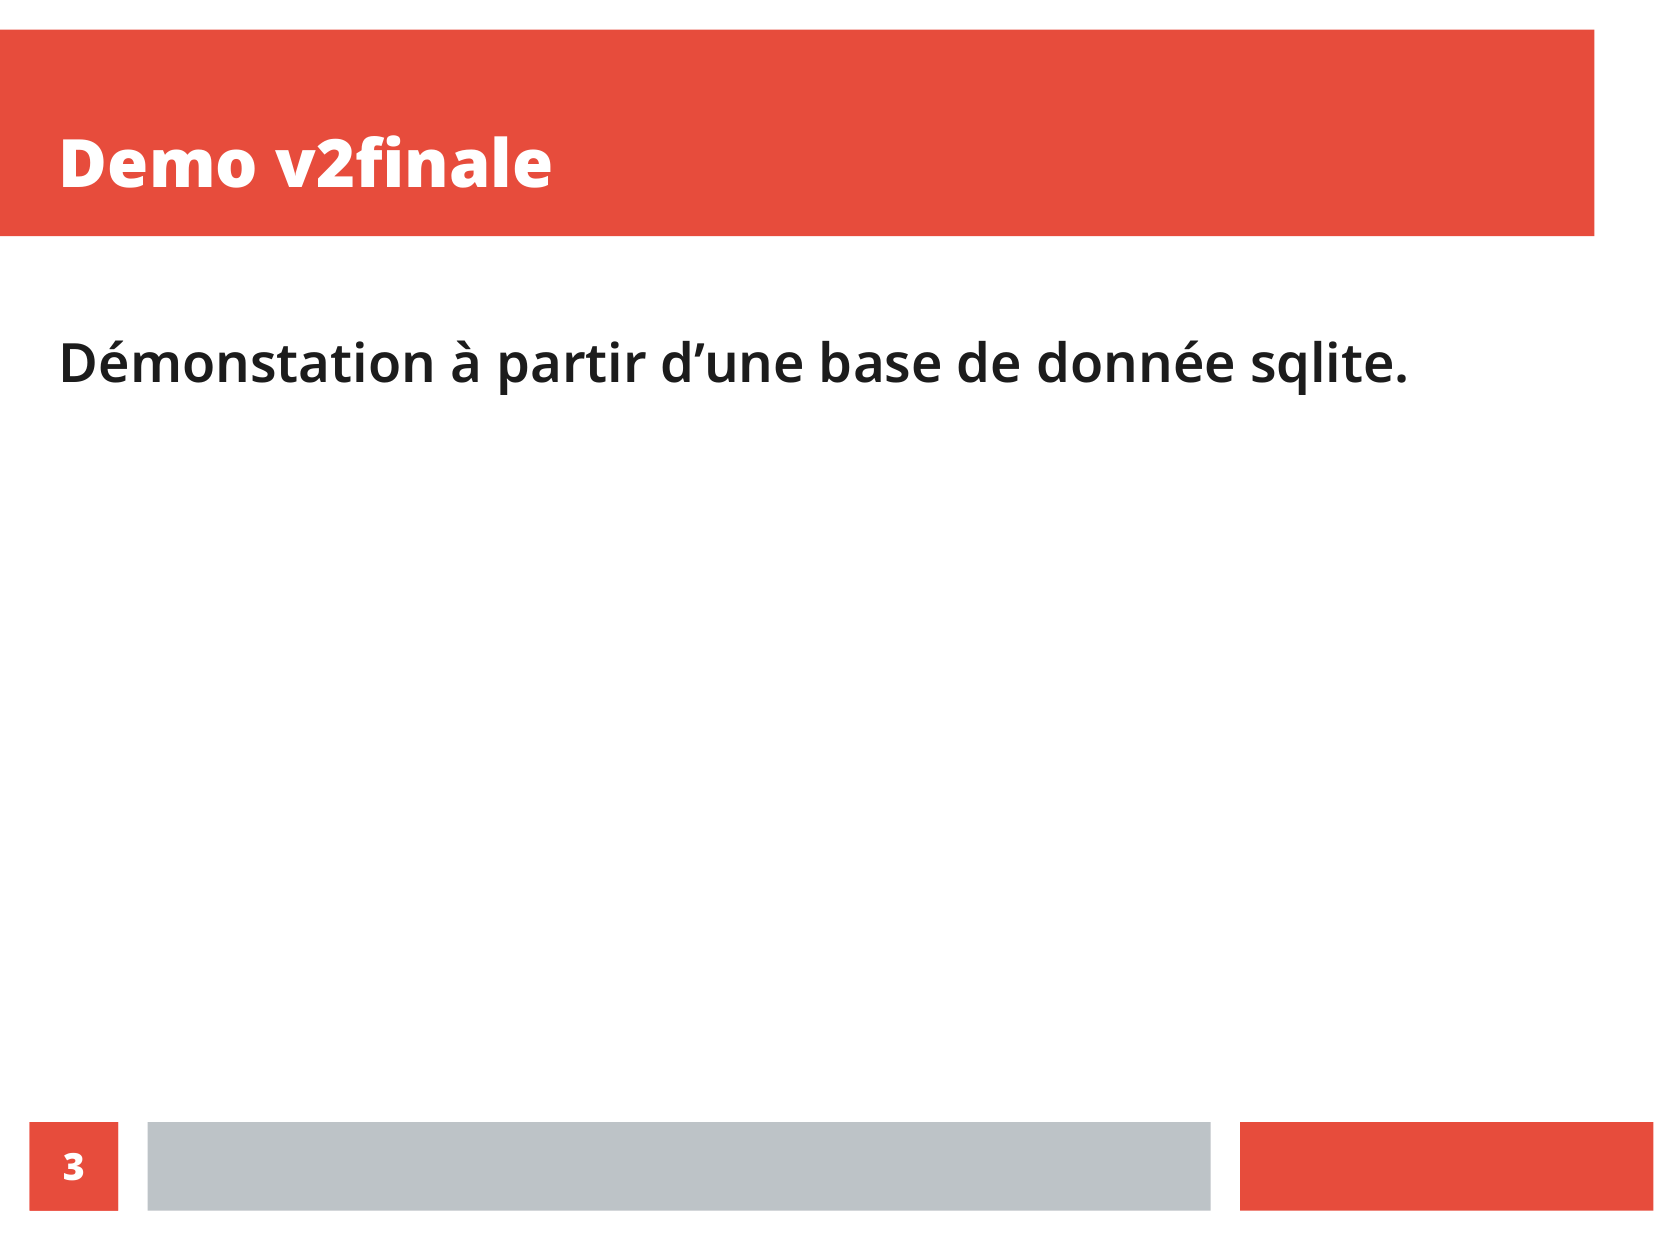

# Demo v2finale
Démonstation à partir d’une base de donnée sqlite.
Introduction : suites audit 1
3